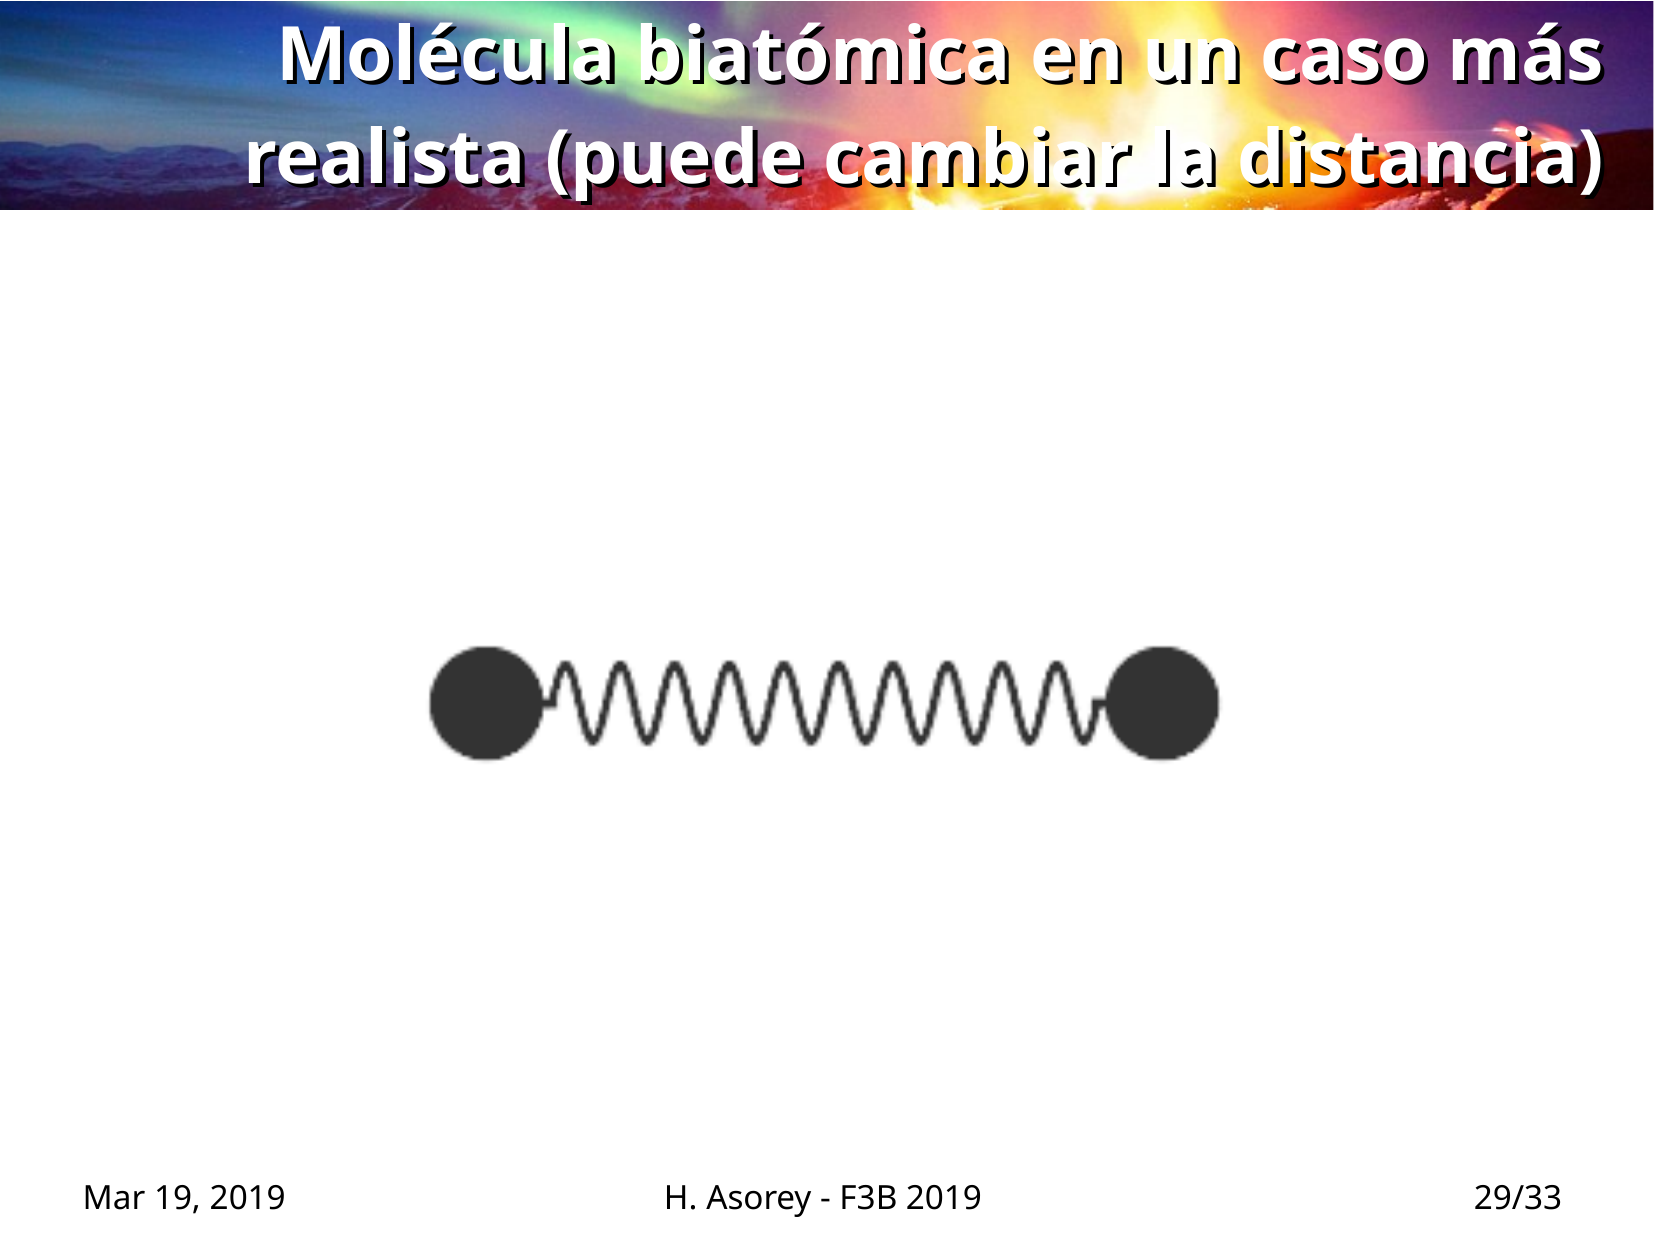

# Molécula biatómica en un caso más realista (puede cambiar la distancia)
Mar 19, 2019
H. Asorey - F3B 2019
29